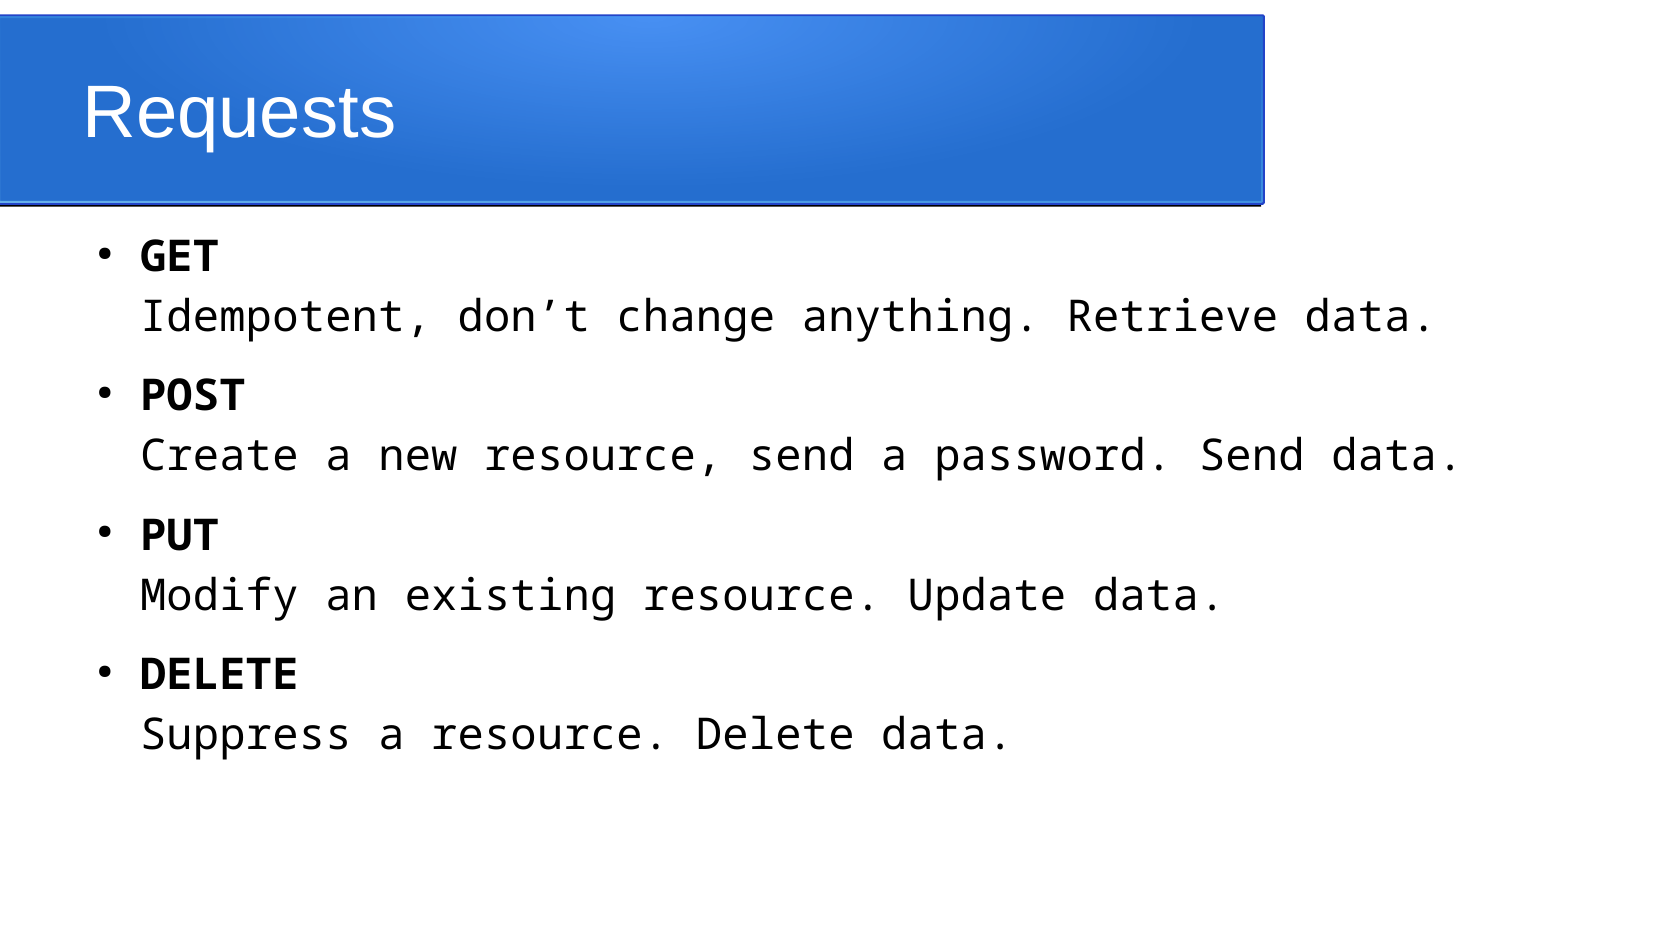

# Requests
GET
Idempotent, don’t change anything. Retrieve data.
POST
Create a new resource, send a password. Send data.
PUT
Modify an existing resource. Update data.
DELETE
Suppress a resource. Delete data.